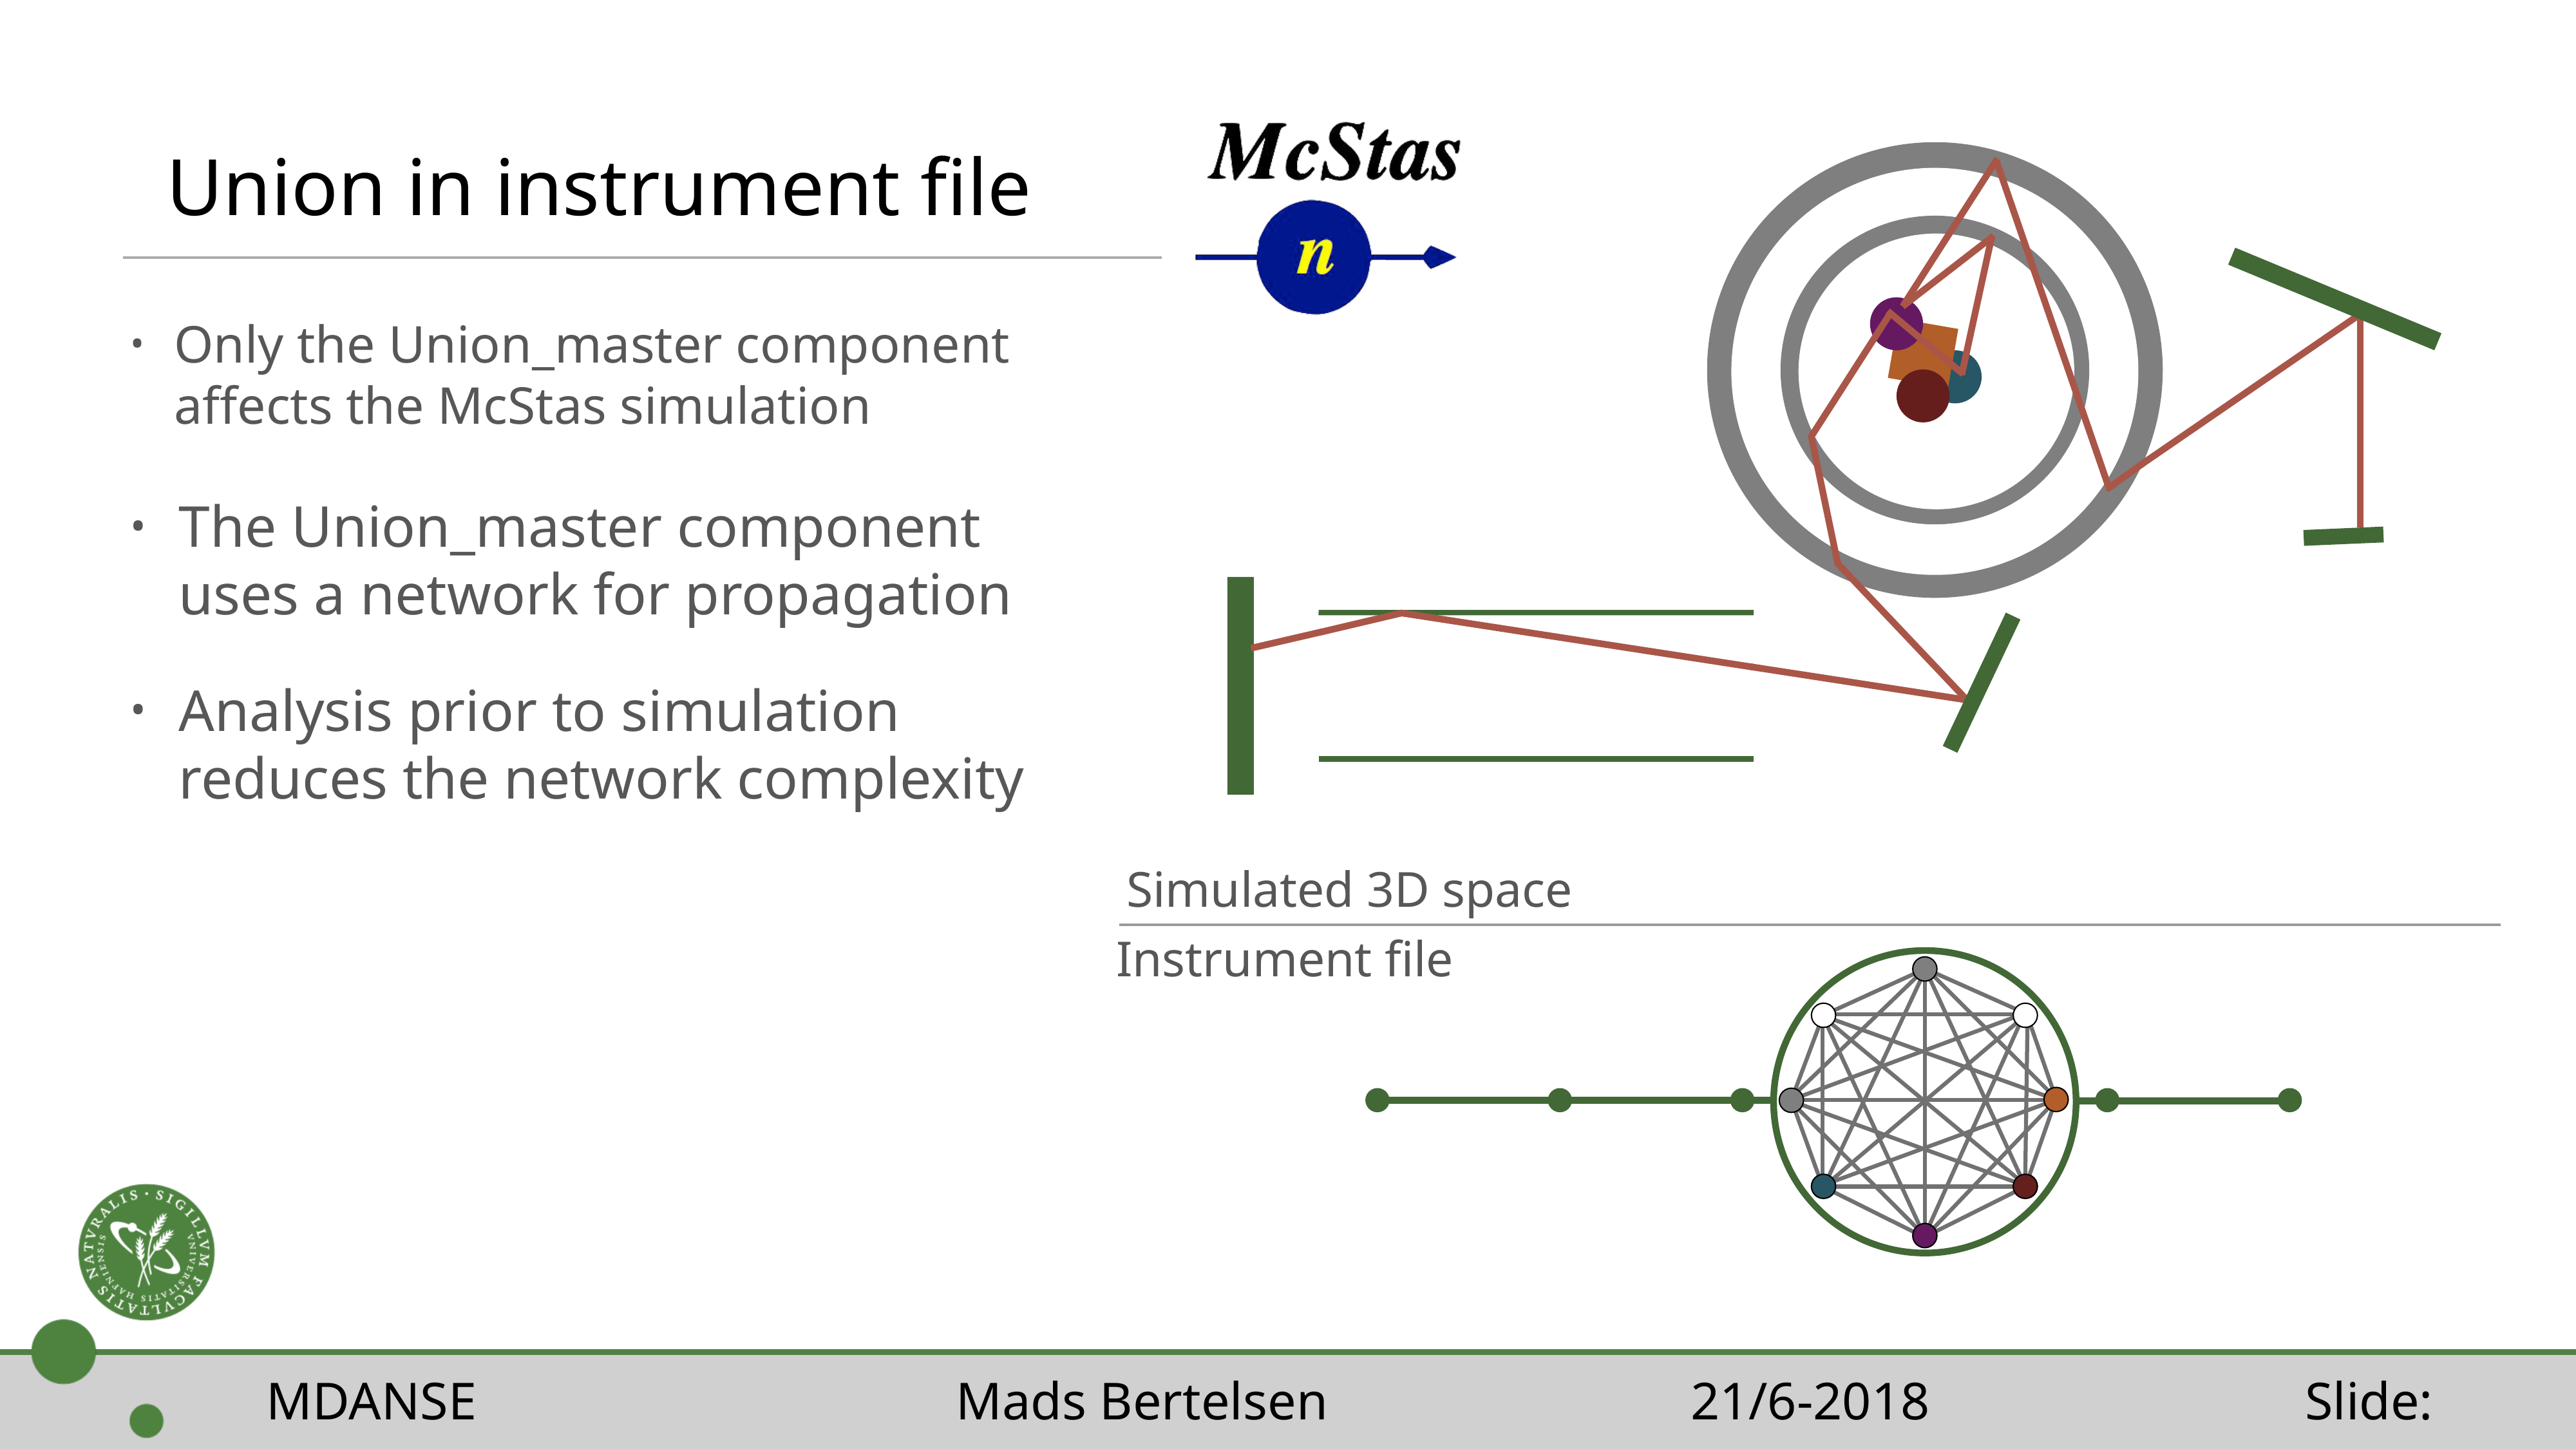

Union in instrument file
Only the Union_master component affects the McStas simulation
The Union_master component uses a network for propagation
# Analysis prior to simulation reduces the network complexity
Simulated 3D space
Instrument file